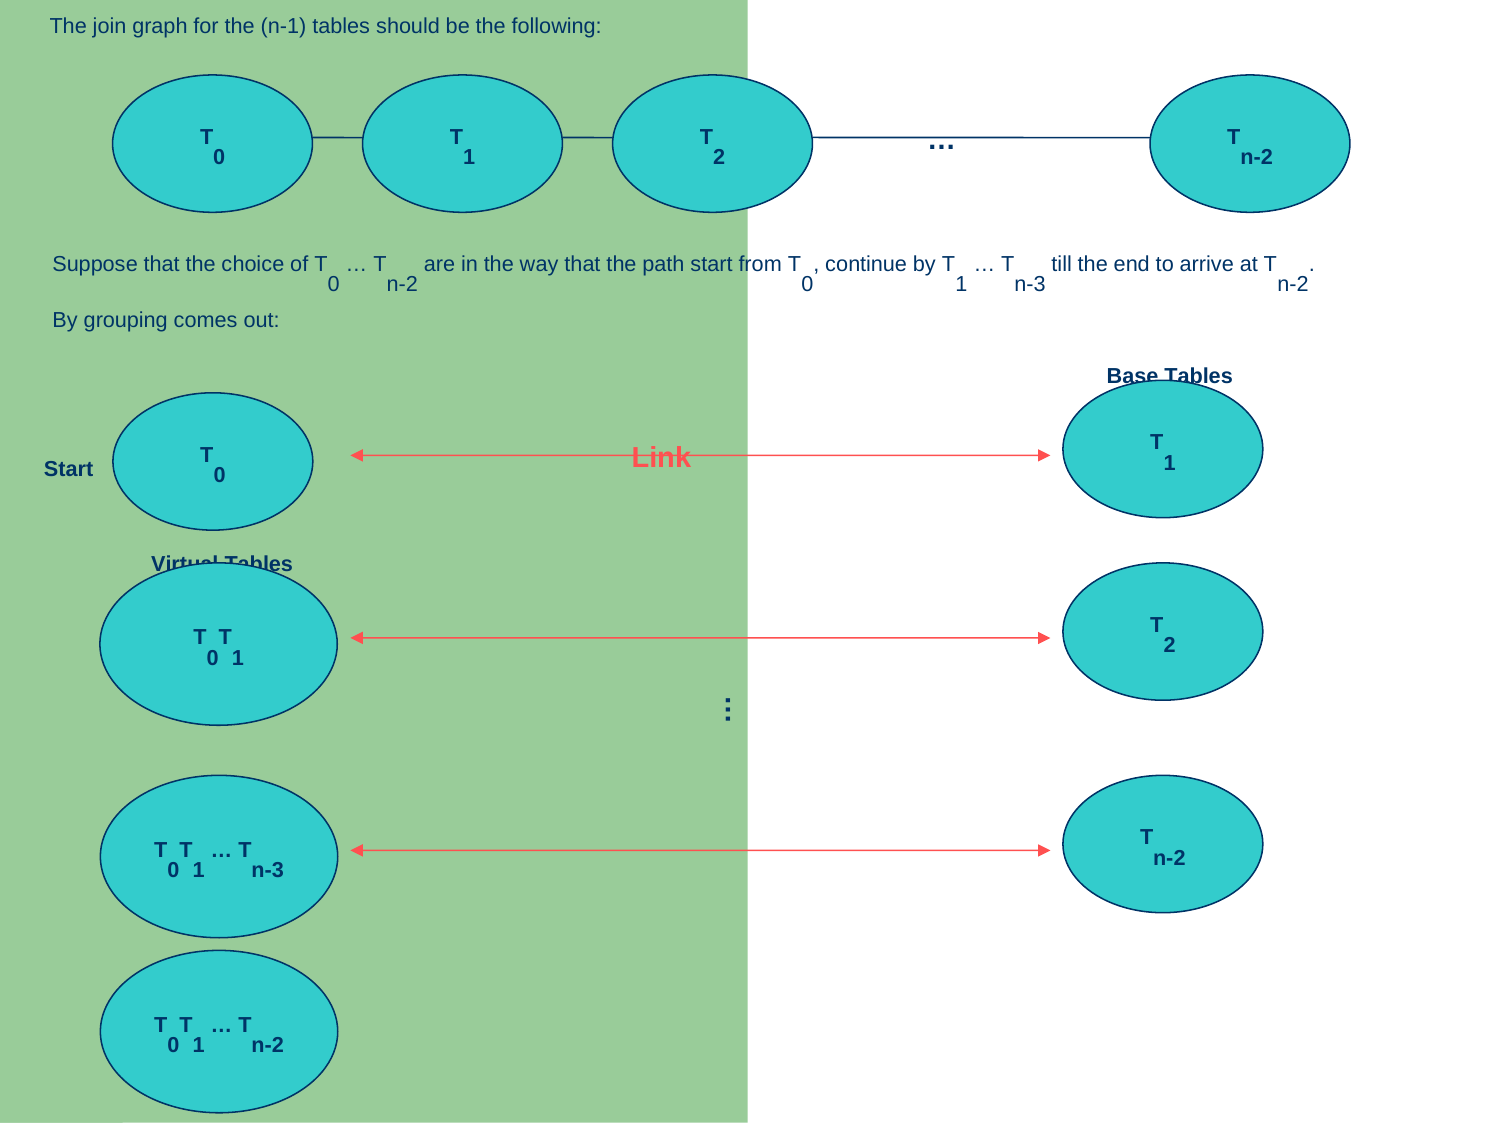

The join graph for the (n-1) tables should be the following:
T0
T1
T2
Tn-2
…
Suppose that the choice of T0 … Tn-2 are in the way that the path start from T0, continue by T1 … Tn-3 till the end to arrive at Tn-2.
By grouping comes out:
 Base Tables
T1
T0
Link
Start
Virtual Tables
T0T1
T2
…
T0T1 … Tn-3
Tn-2
T0T1 … Tn-2